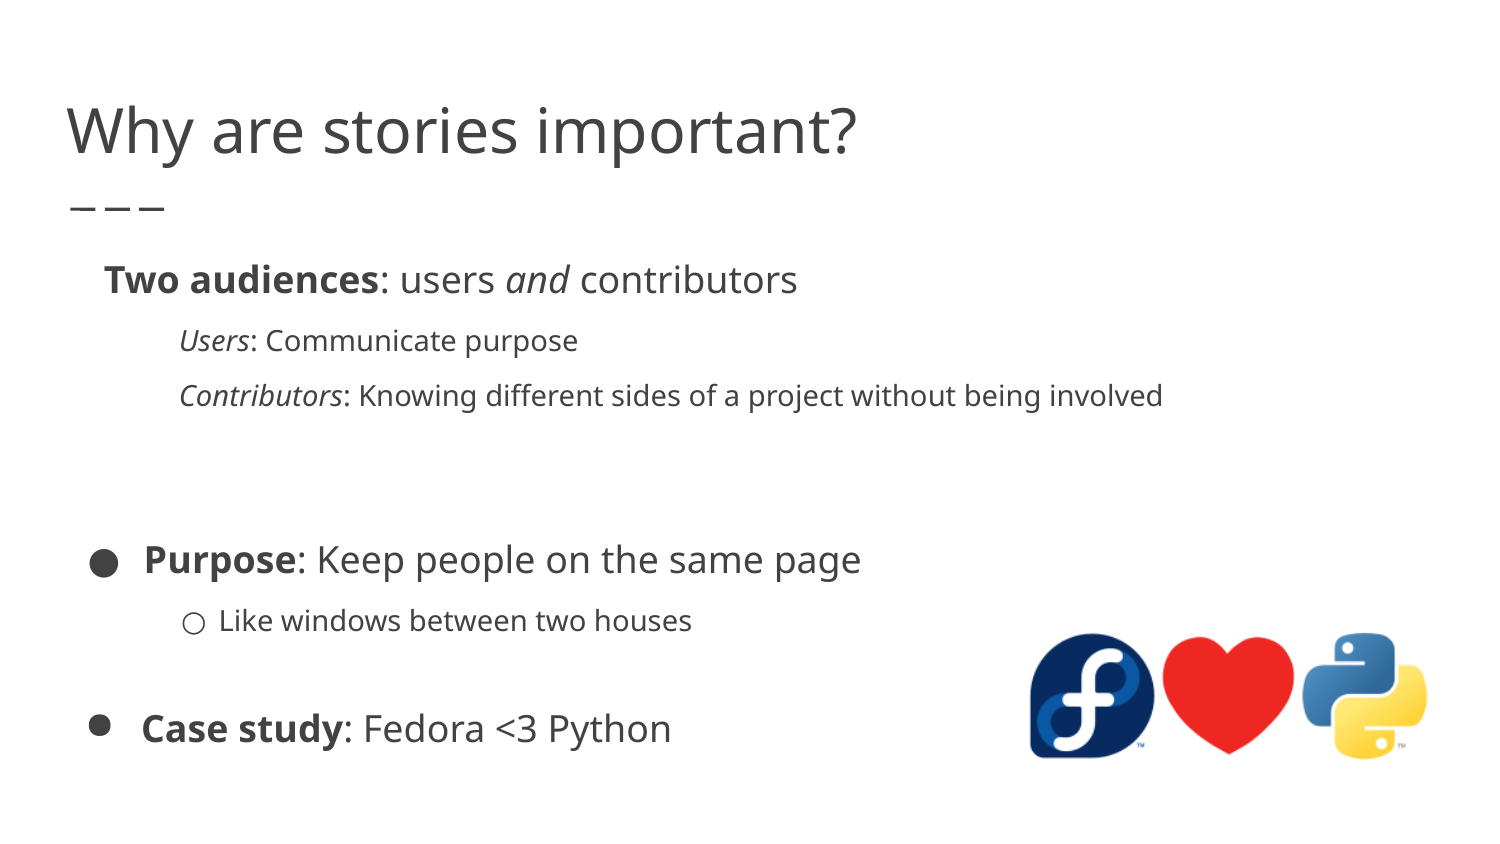

# Why are stories important?
Two audiences: users and contributors
Users: Communicate purpose
Contributors: Knowing different sides of a project without being involved
Purpose: Keep people on the same page
Like windows between two houses
Case study: Fedora <3 Python